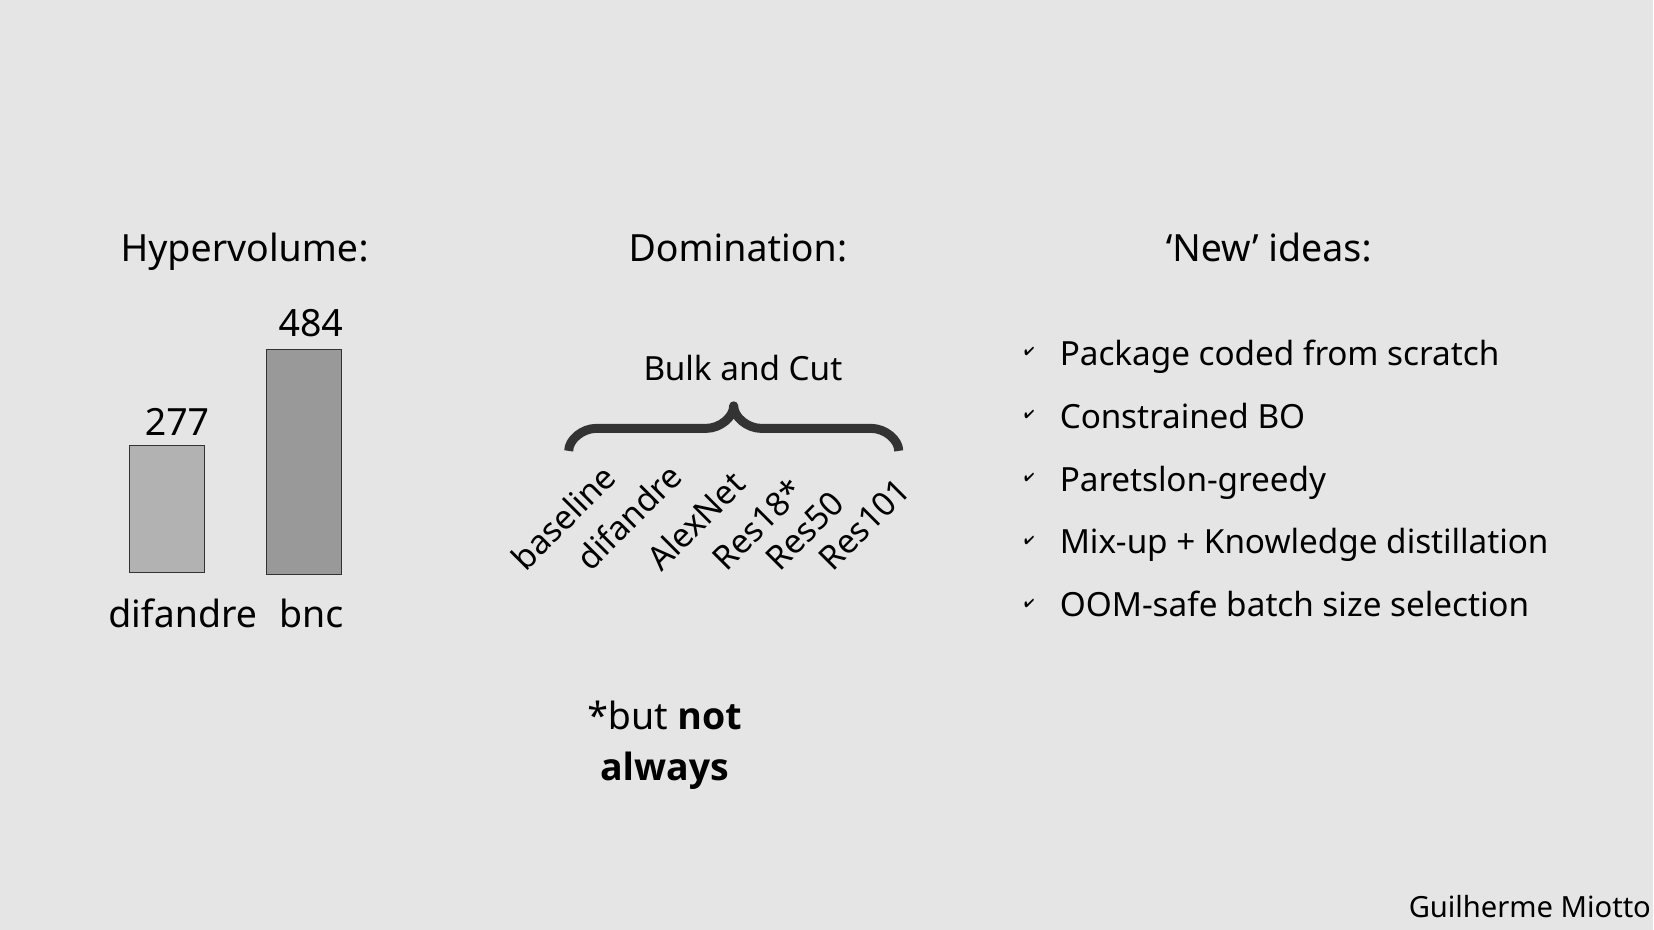

Hypervolume:
484
277
difandre
bnc
Domination:
Bulk and Cut
difandre
baseline
AlexNet
Res101
Res18*
Res50
‘New’ ideas:
Package coded from scratch
Constrained BO
Paretslon-greedy
Mix-up + Knowledge distillation
OOM-safe batch size selection
*but not always
Guilherme Miotto